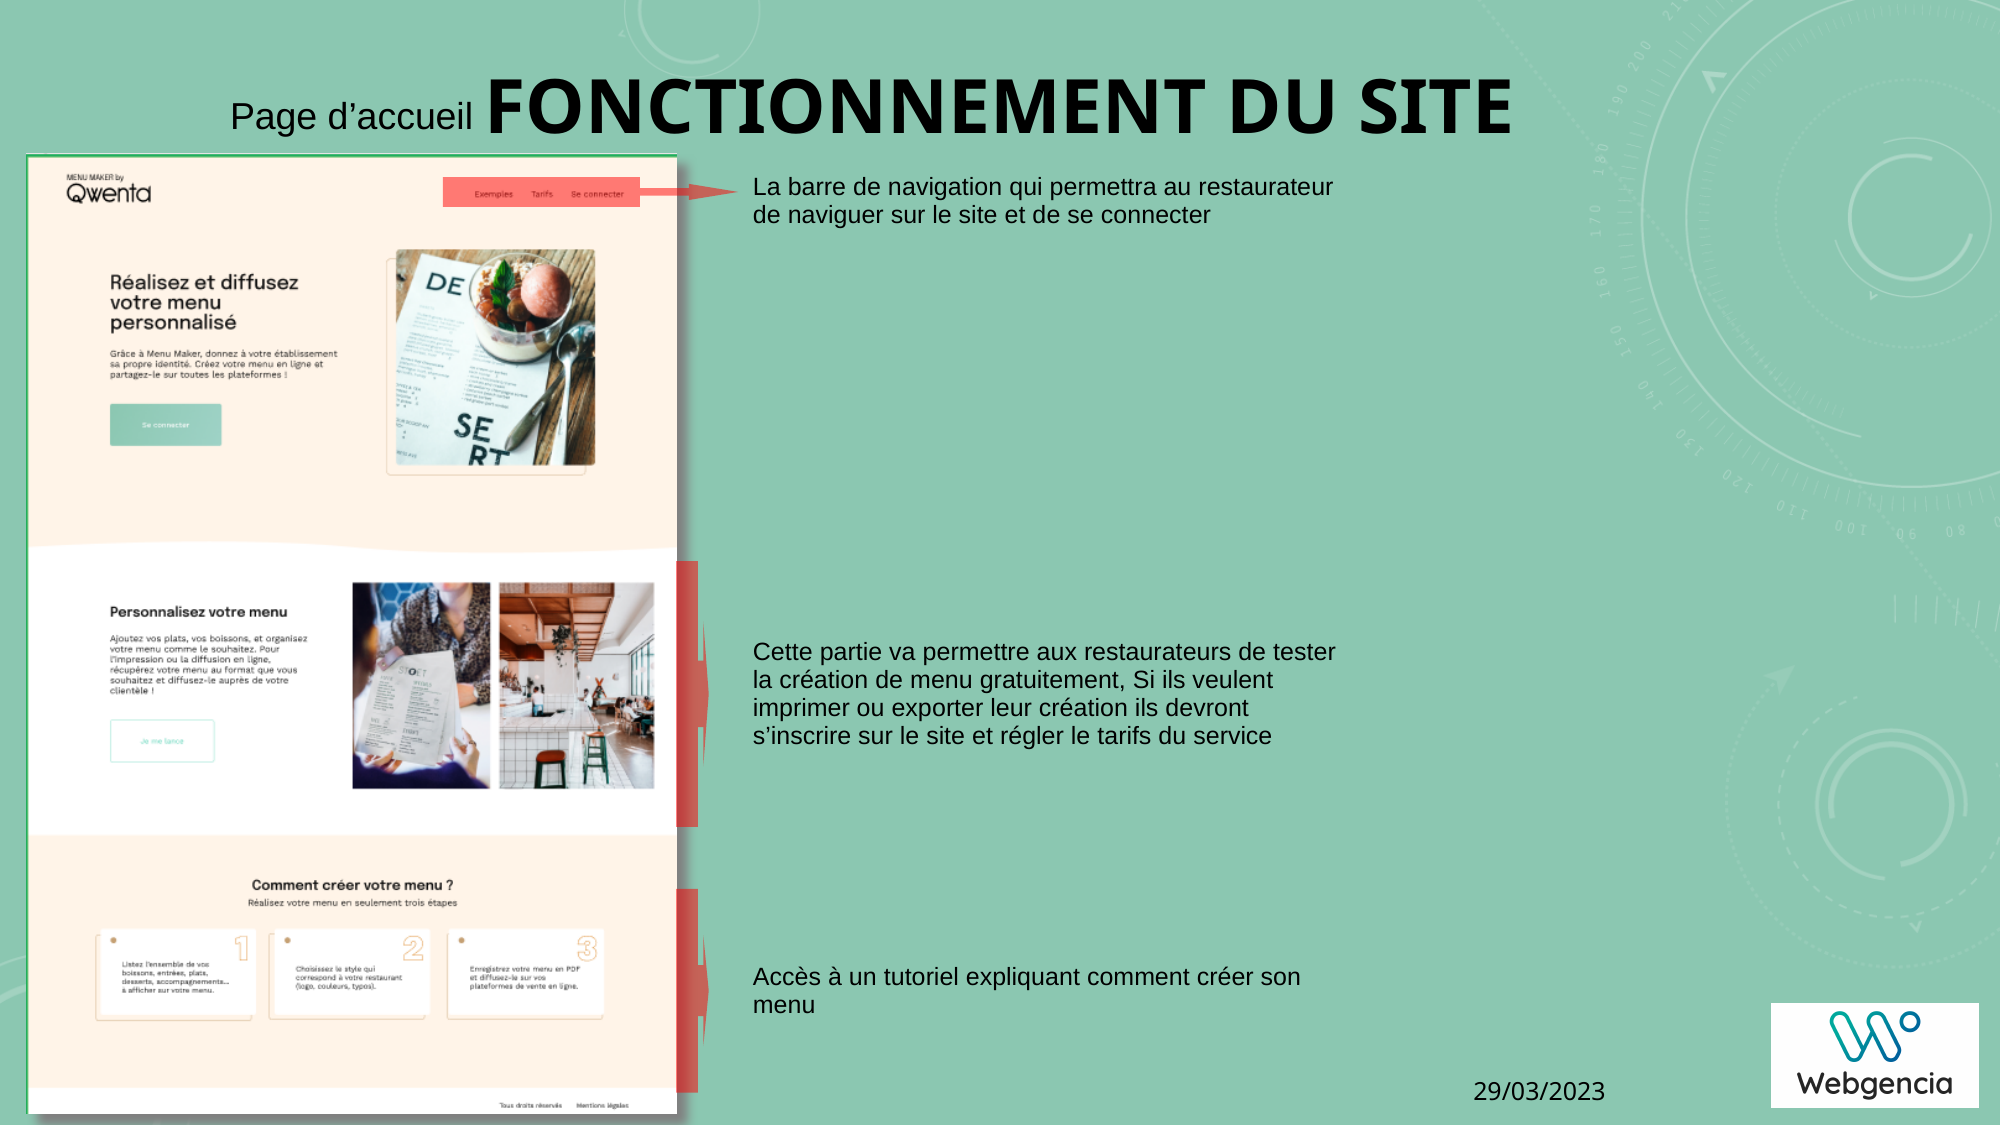

# Fonctionnement du site
Page d’accueil
La barre de navigation qui permettra au restaurateur de naviguer sur le site et de se connecter
Cette partie va permettre aux restaurateurs de tester la création de menu gratuitement, Si ils veulent imprimer ou exporter leur création ils devront s’inscrire sur le site et régler le tarifs du service
Accès à un tutoriel expliquant comment créer son menu
29/03/2023